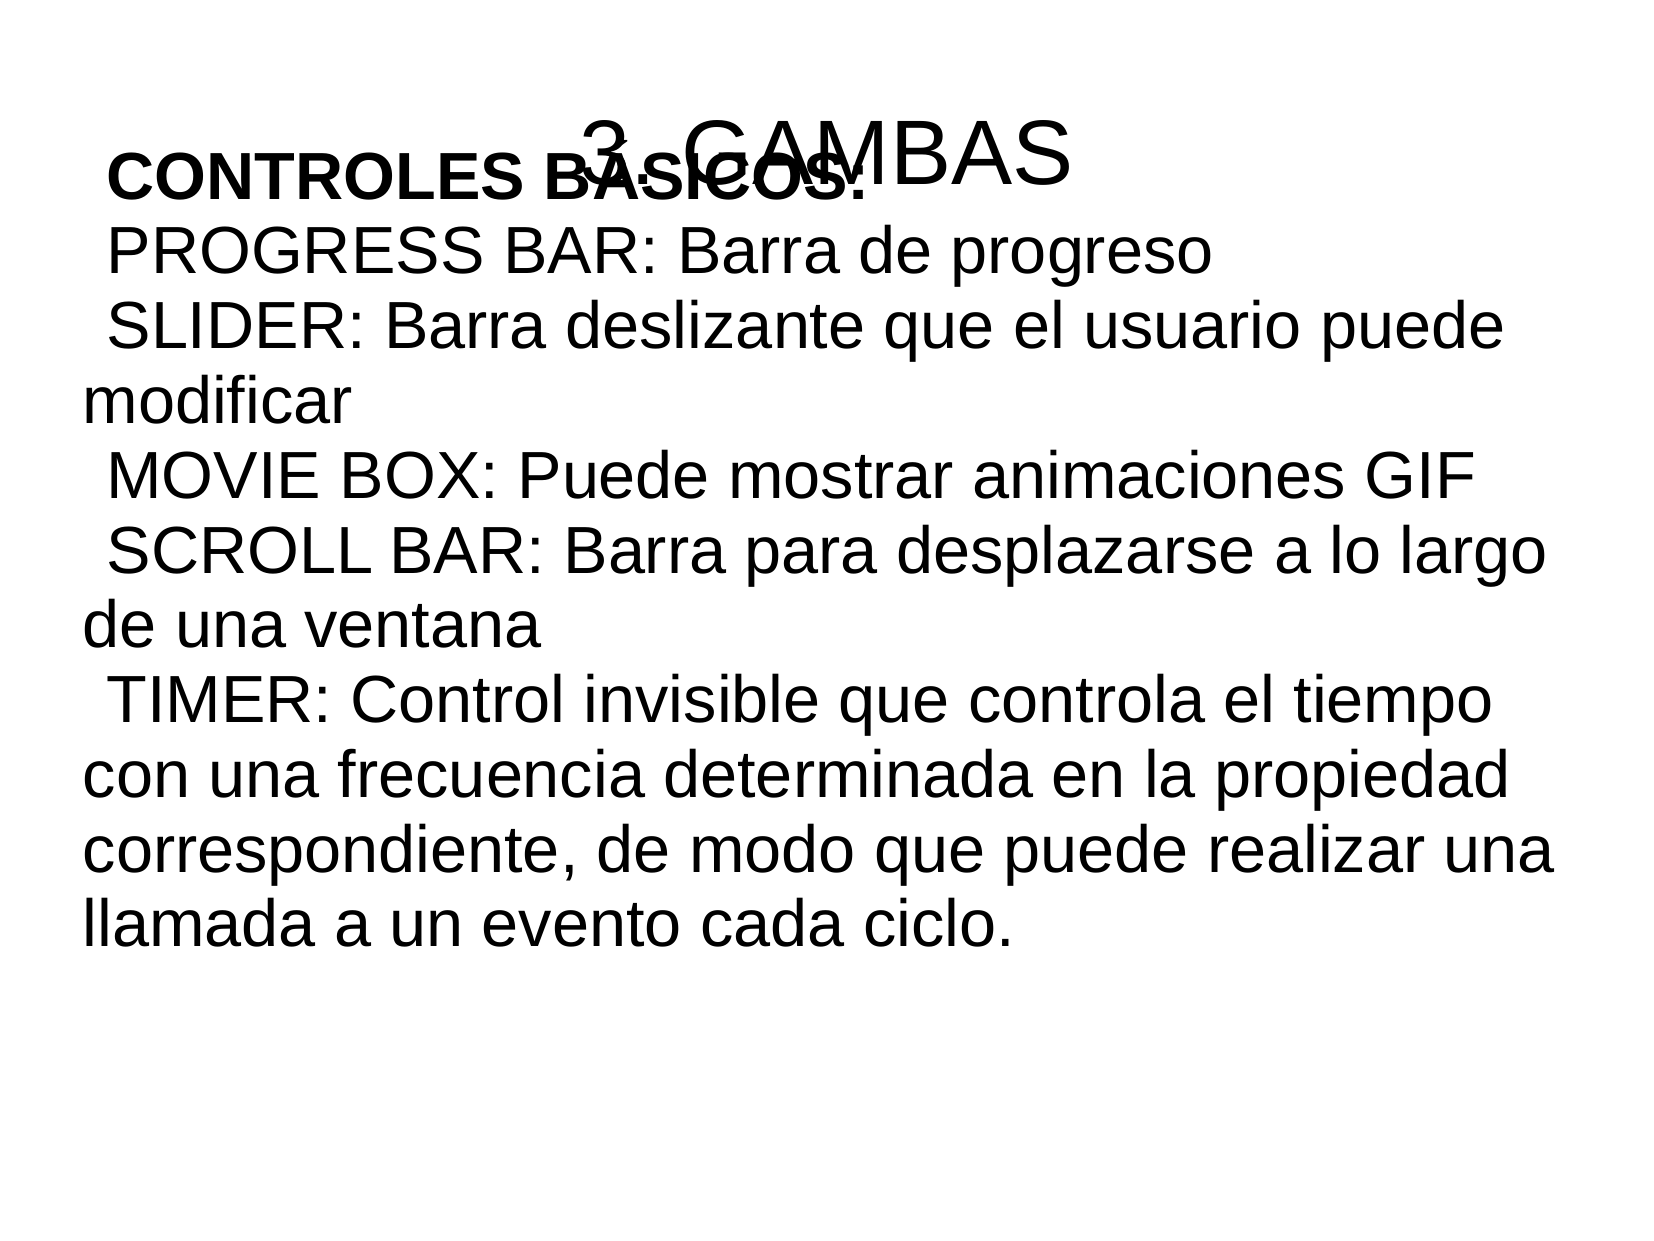

# 3. GAMBAS
CONTROLES BÁSICOS:
PROGRESS BAR: Barra de progreso
SLIDER: Barra deslizante que el usuario puede modificar
MOVIE BOX: Puede mostrar animaciones GIF
SCROLL BAR: Barra para desplazarse a lo largo de una ventana
TIMER: Control invisible que controla el tiempo con una frecuencia determinada en la propiedad correspondiente, de modo que puede realizar una llamada a un evento cada ciclo.